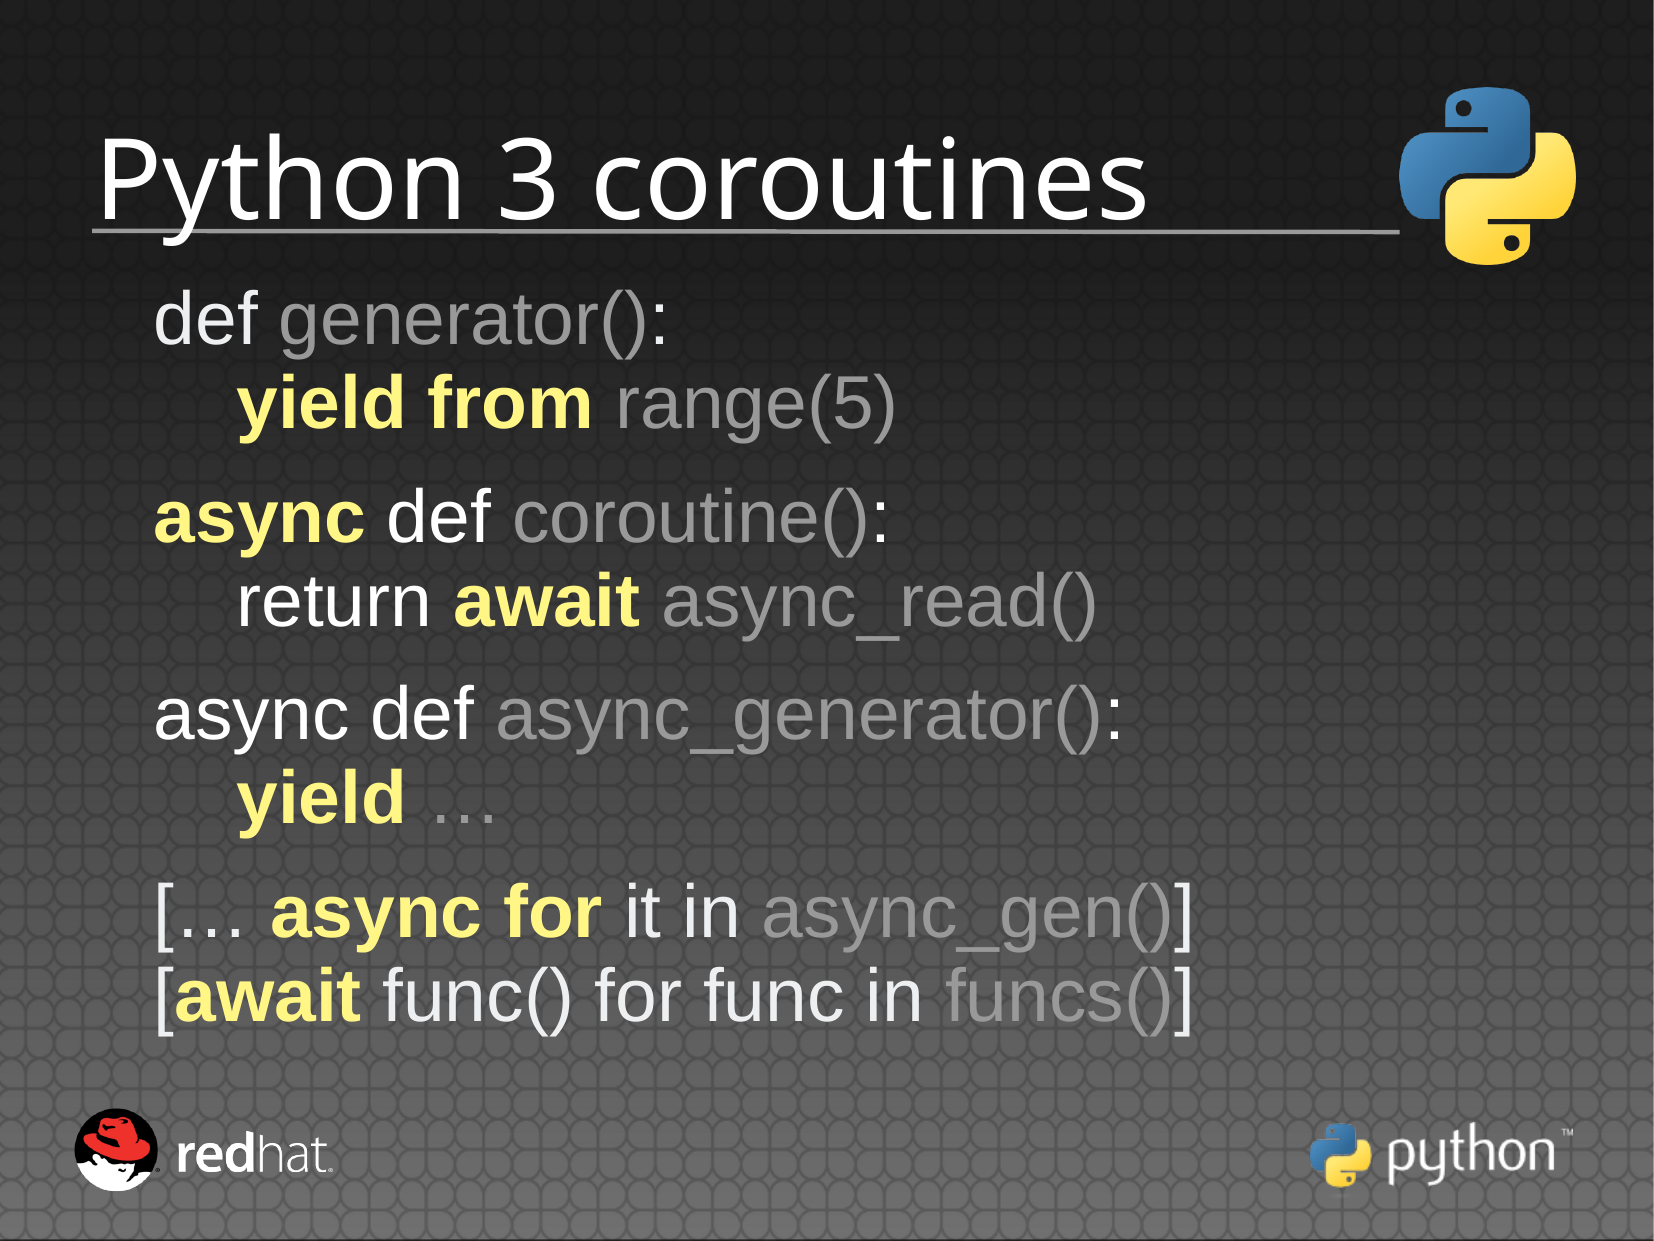

Python 3 coroutines
# def generator(): yield from range(5)
async def coroutine():
 return await async_read()
async def async_generator():
 yield …
[… async for it in async_gen()]
[await func() for func in funcs()]